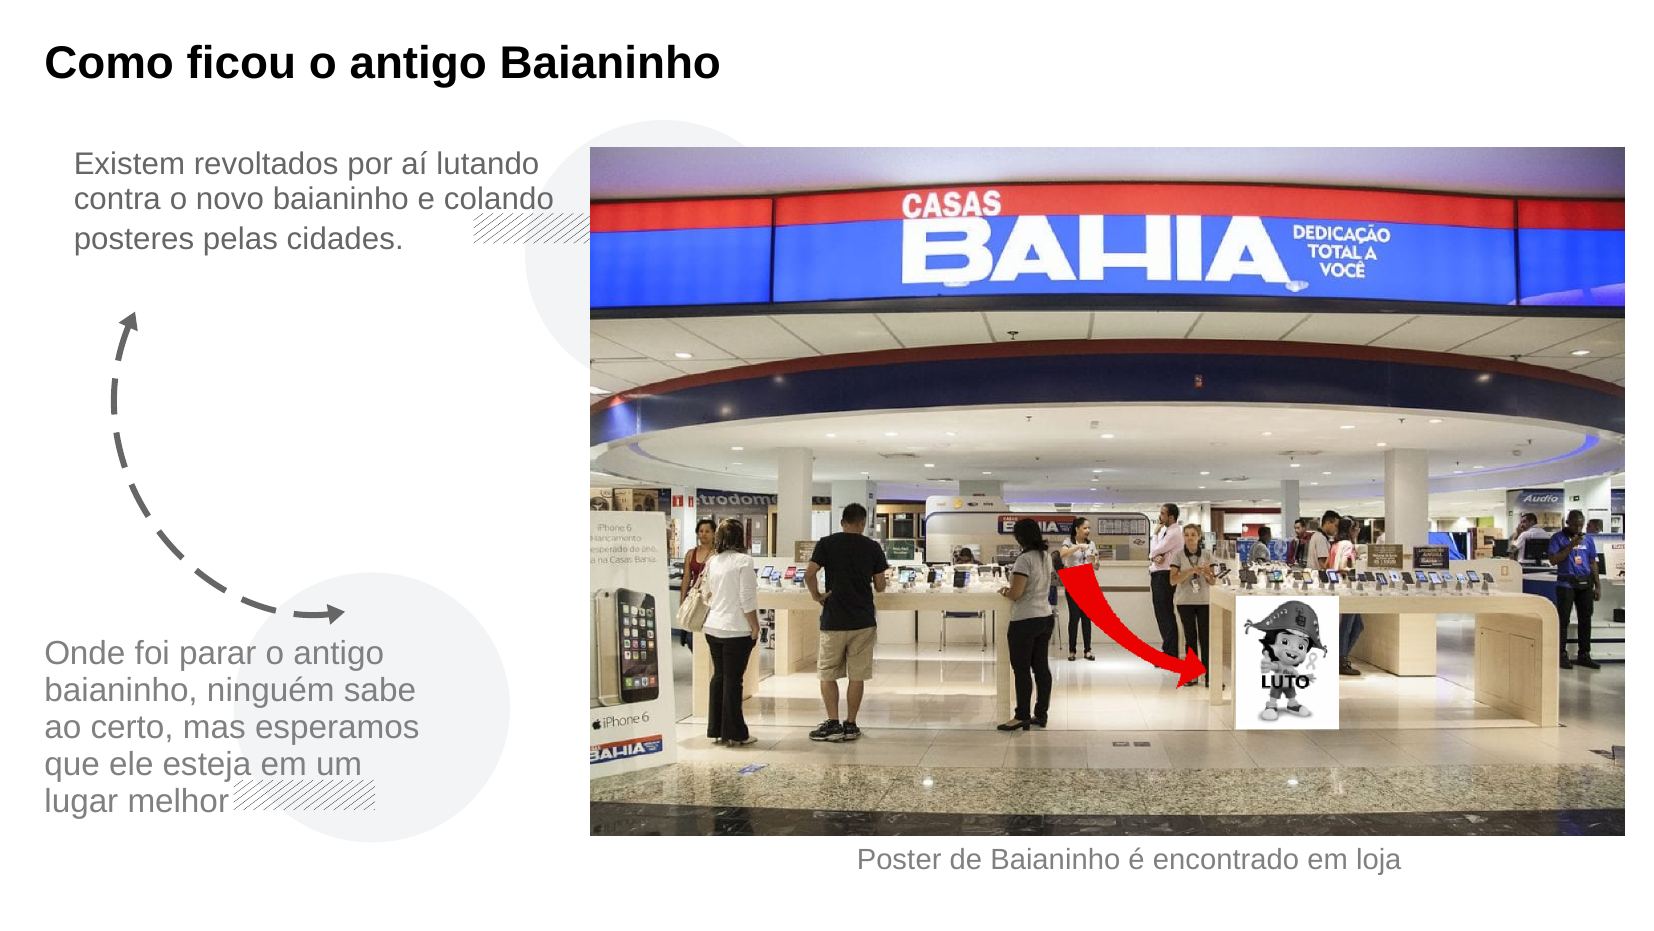

Como ficou o antigo Baianinho
Existem revoltados por aí lutando contra o novo baianinho e colando posteres pelas cidades.
Onde foi parar o antigo baianinho, ninguém sabe ao certo, mas esperamos que ele esteja em um lugar melhor
Poster de Baianinho é encontrado em loja